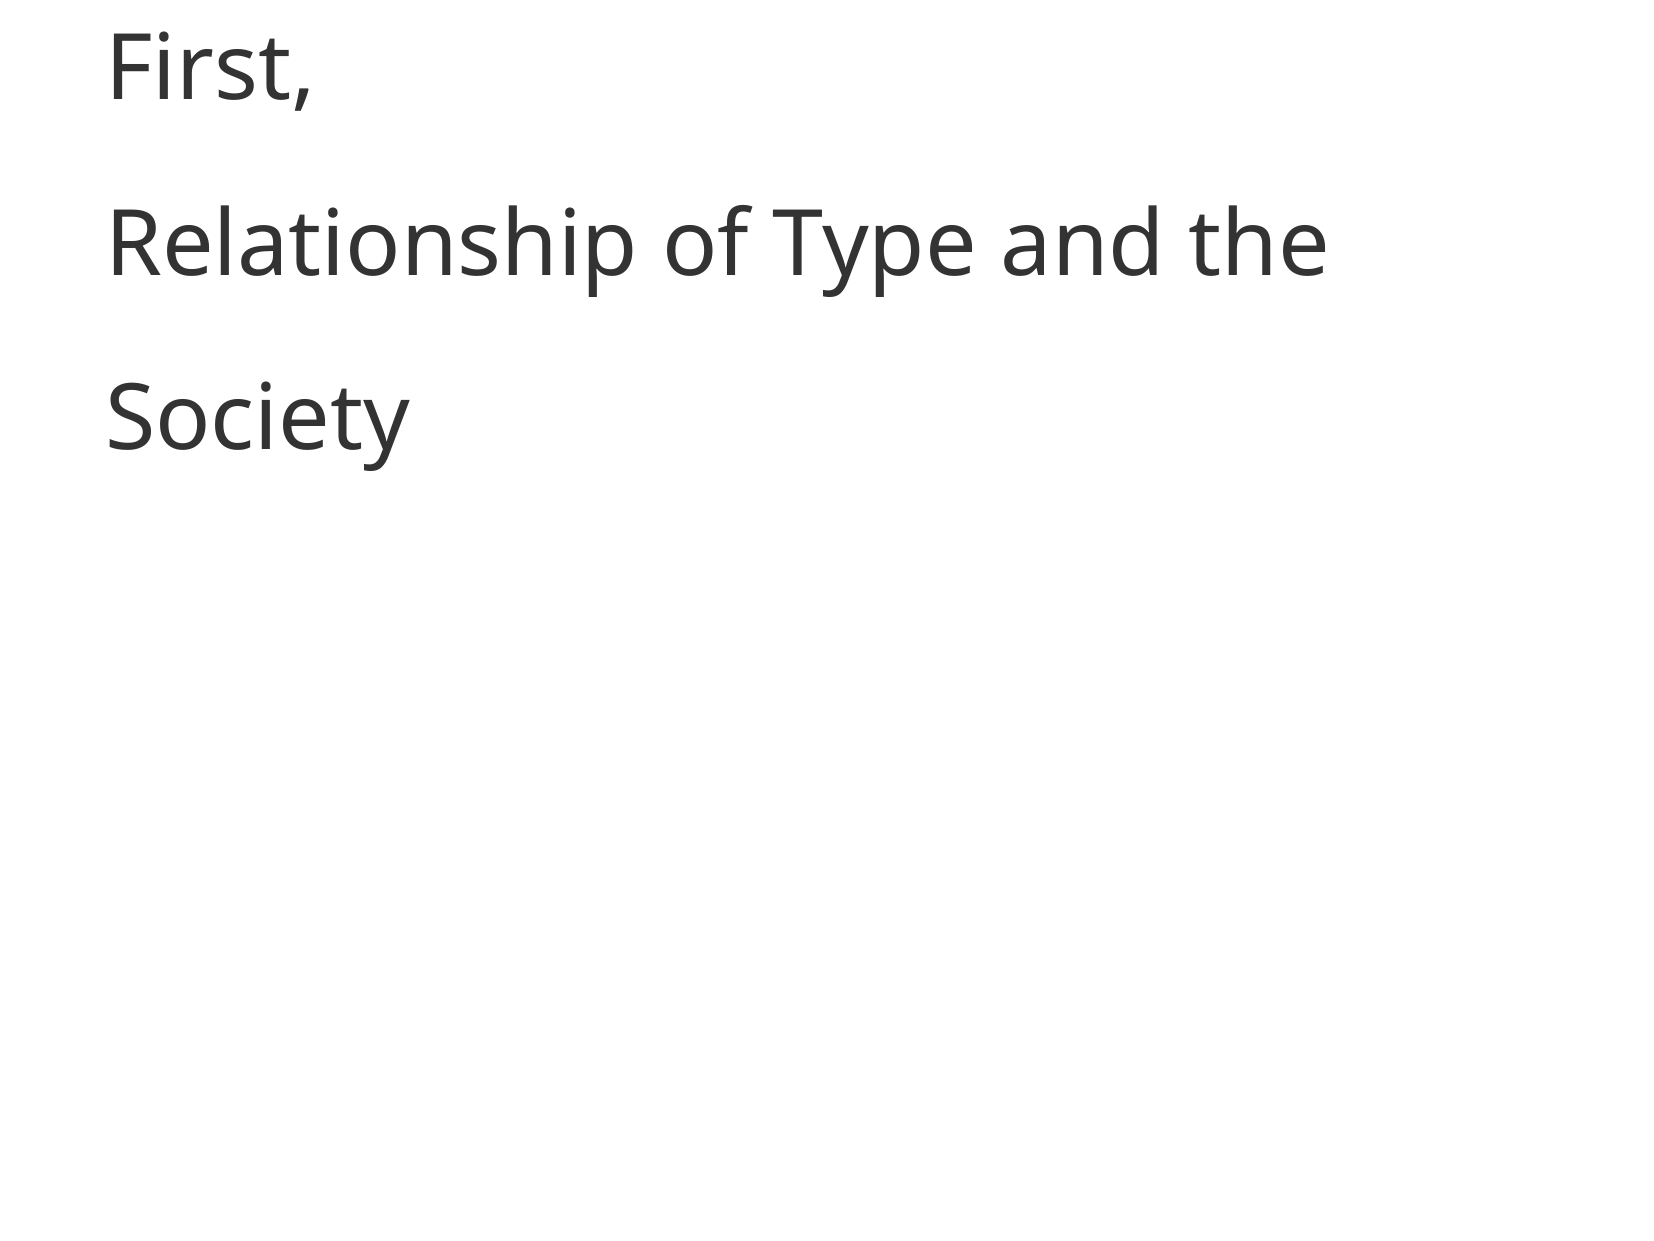

# First, Relationship of Type and the Society